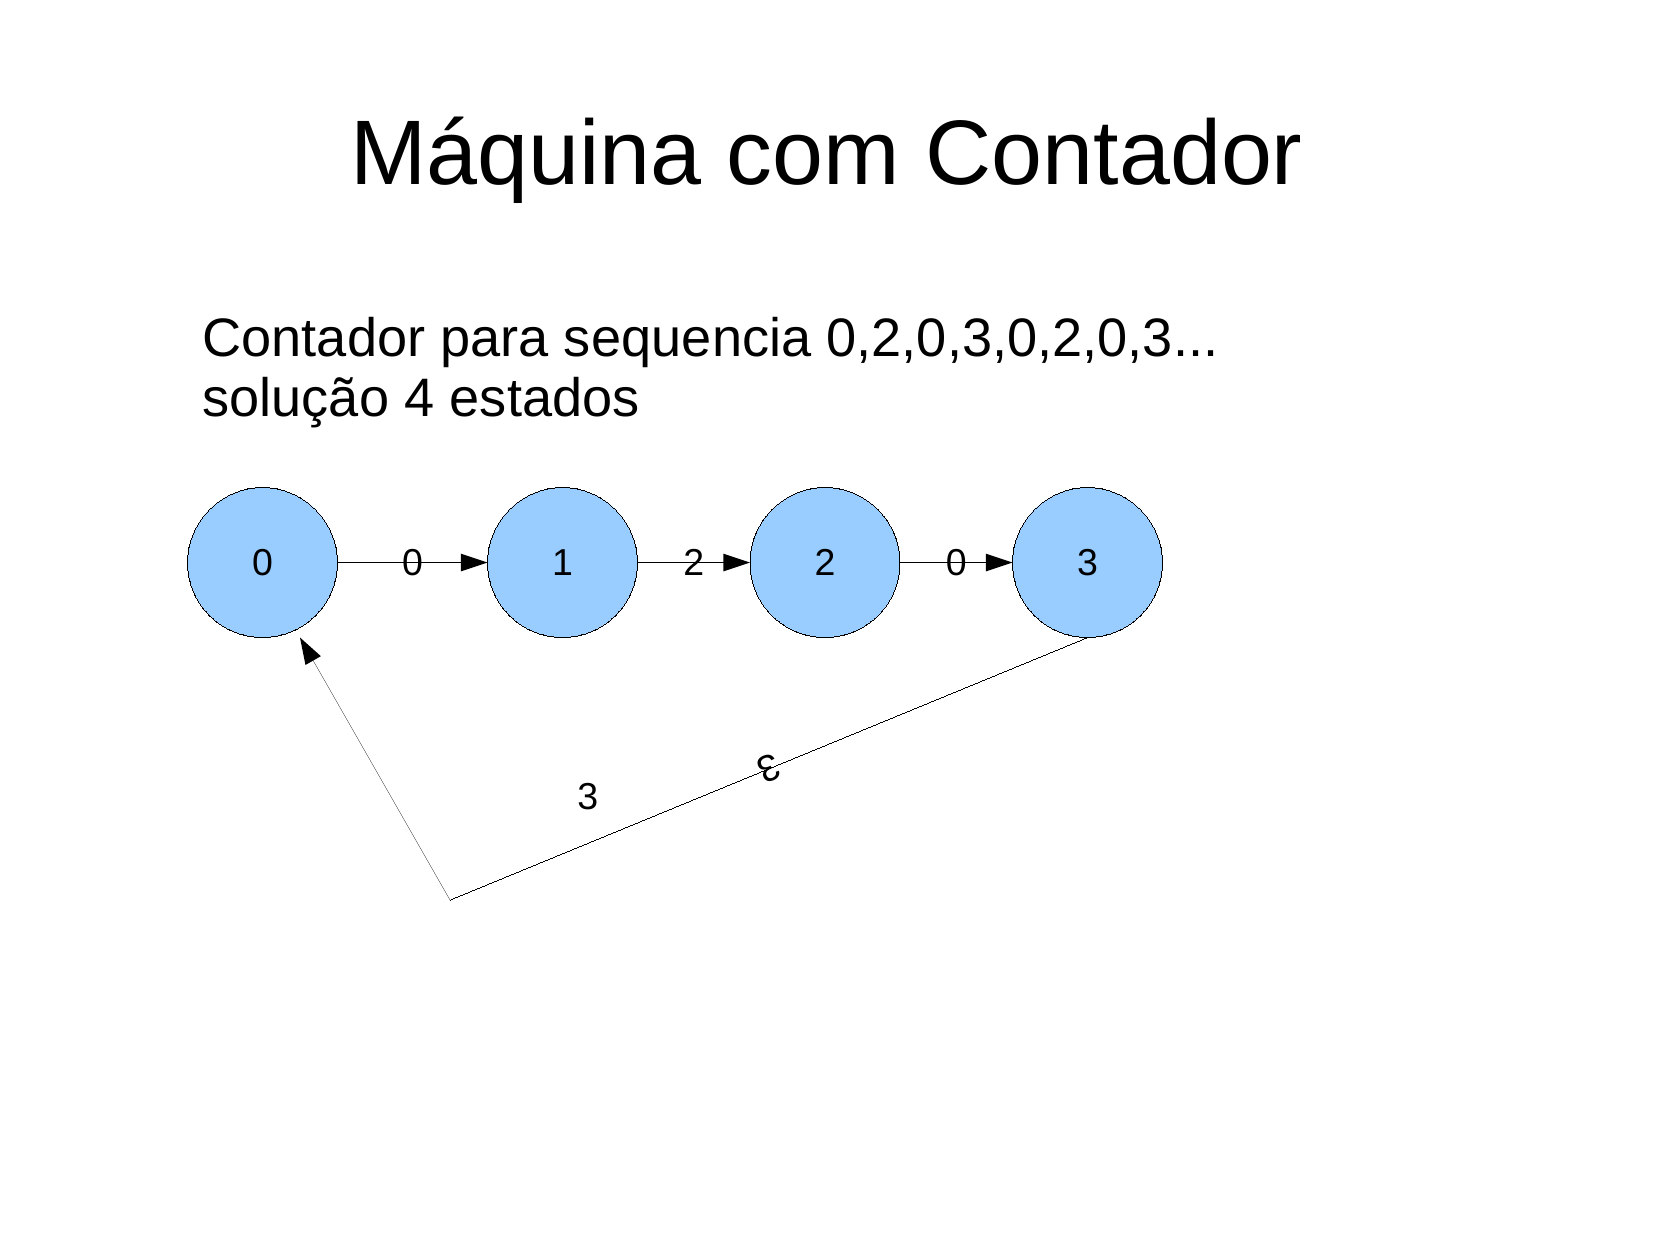

# Máquina com Contador
Contador para sequencia 0,2,0,3,0,2,0,3...
solução 4 estados
0
1
2
3
0
2
0
3
3